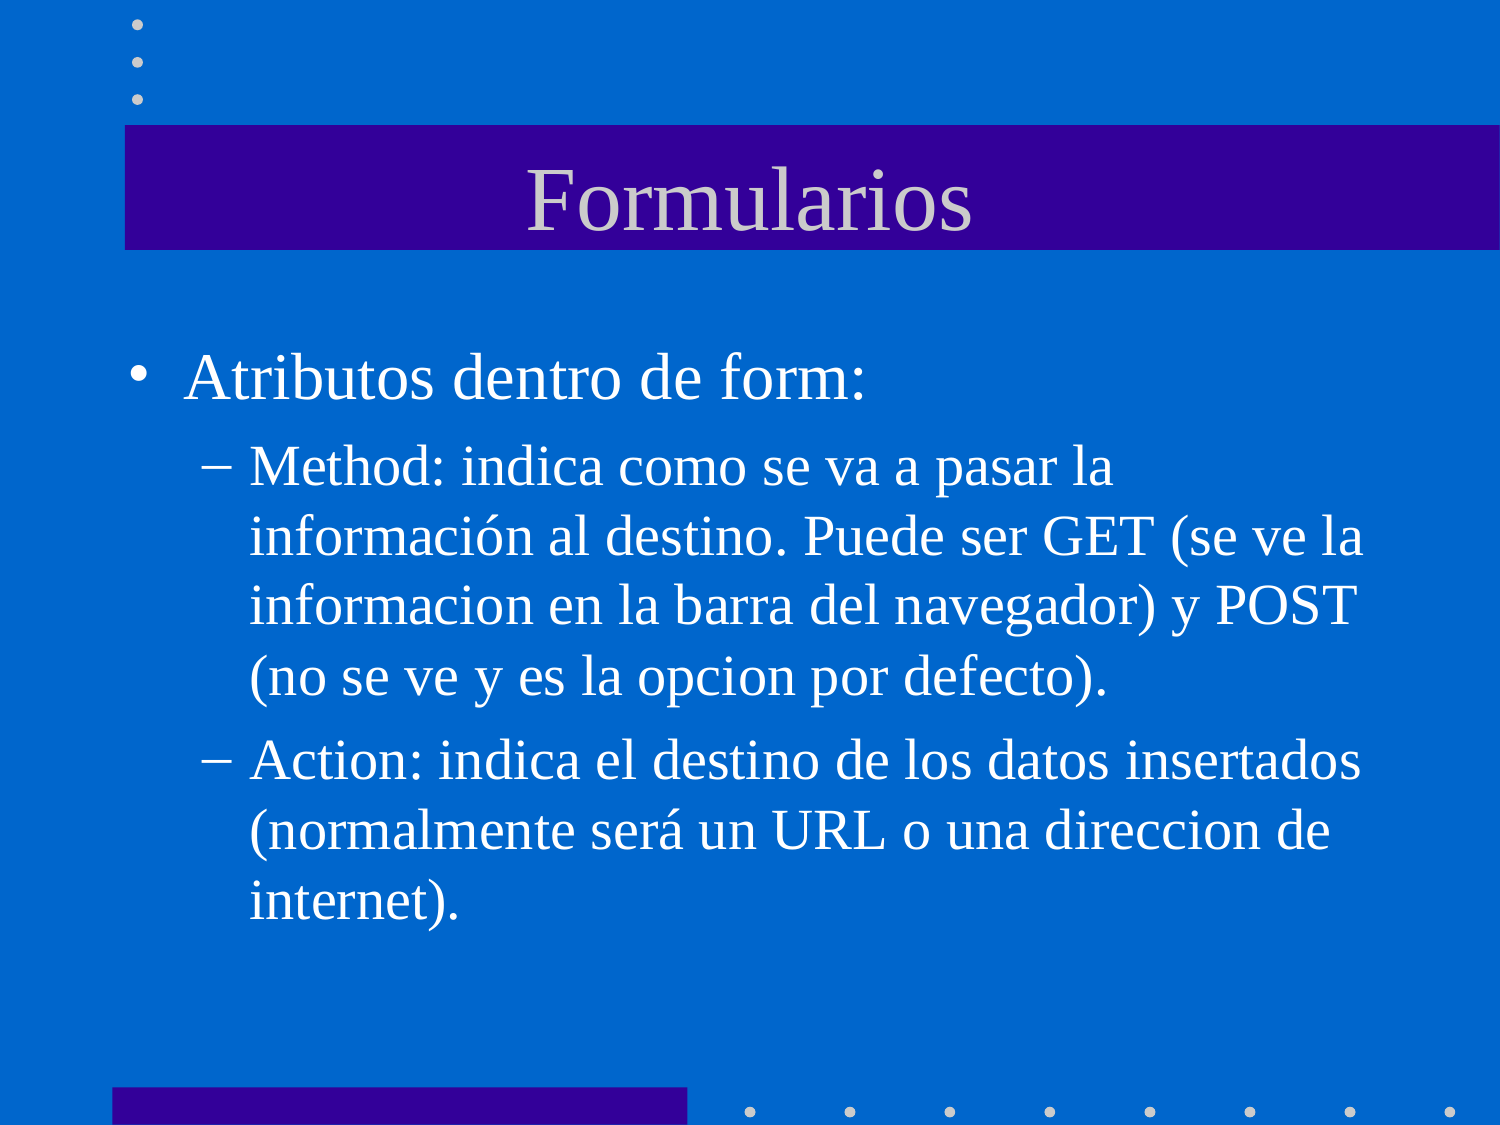

# Formularios
Atributos dentro de form:
Method: indica como se va a pasar la información al destino. Puede ser GET (se ve la informacion en la barra del navegador) y POST (no se ve y es la opcion por defecto).
Action: indica el destino de los datos insertados (normalmente será un URL o una direccion de internet).